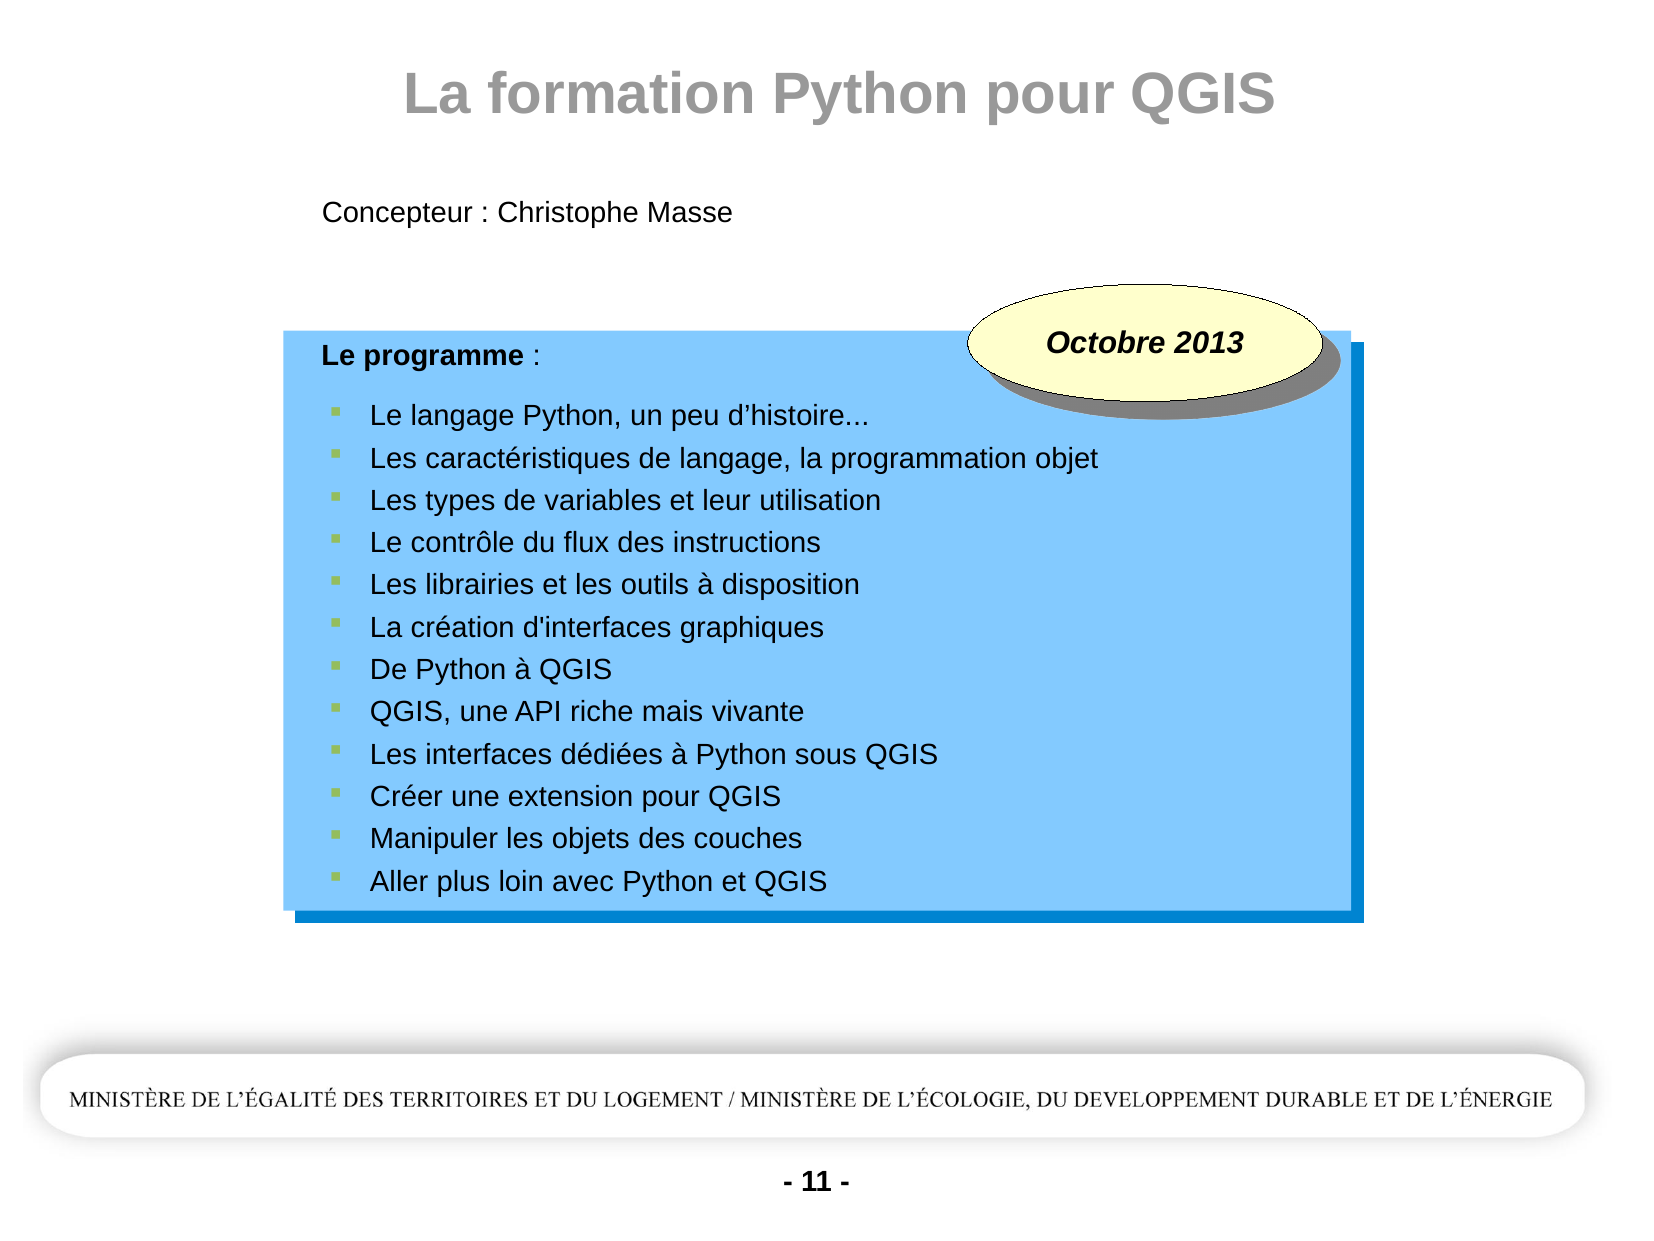

La formation Python pour QGIS
Concepteur : Christophe Masse
Le programme :
Le langage Python, un peu d’histoire...
Les caractéristiques de langage, la programmation objet
Les types de variables et leur utilisation
Le contrôle du flux des instructions
Les librairies et les outils à disposition
La création d'interfaces graphiques
De Python à QGIS
QGIS, une API riche mais vivante
Les interfaces dédiées à Python sous QGIS
Créer une extension pour QGIS
Manipuler les objets des couches
Aller plus loin avec Python et QGIS
Octobre 2013